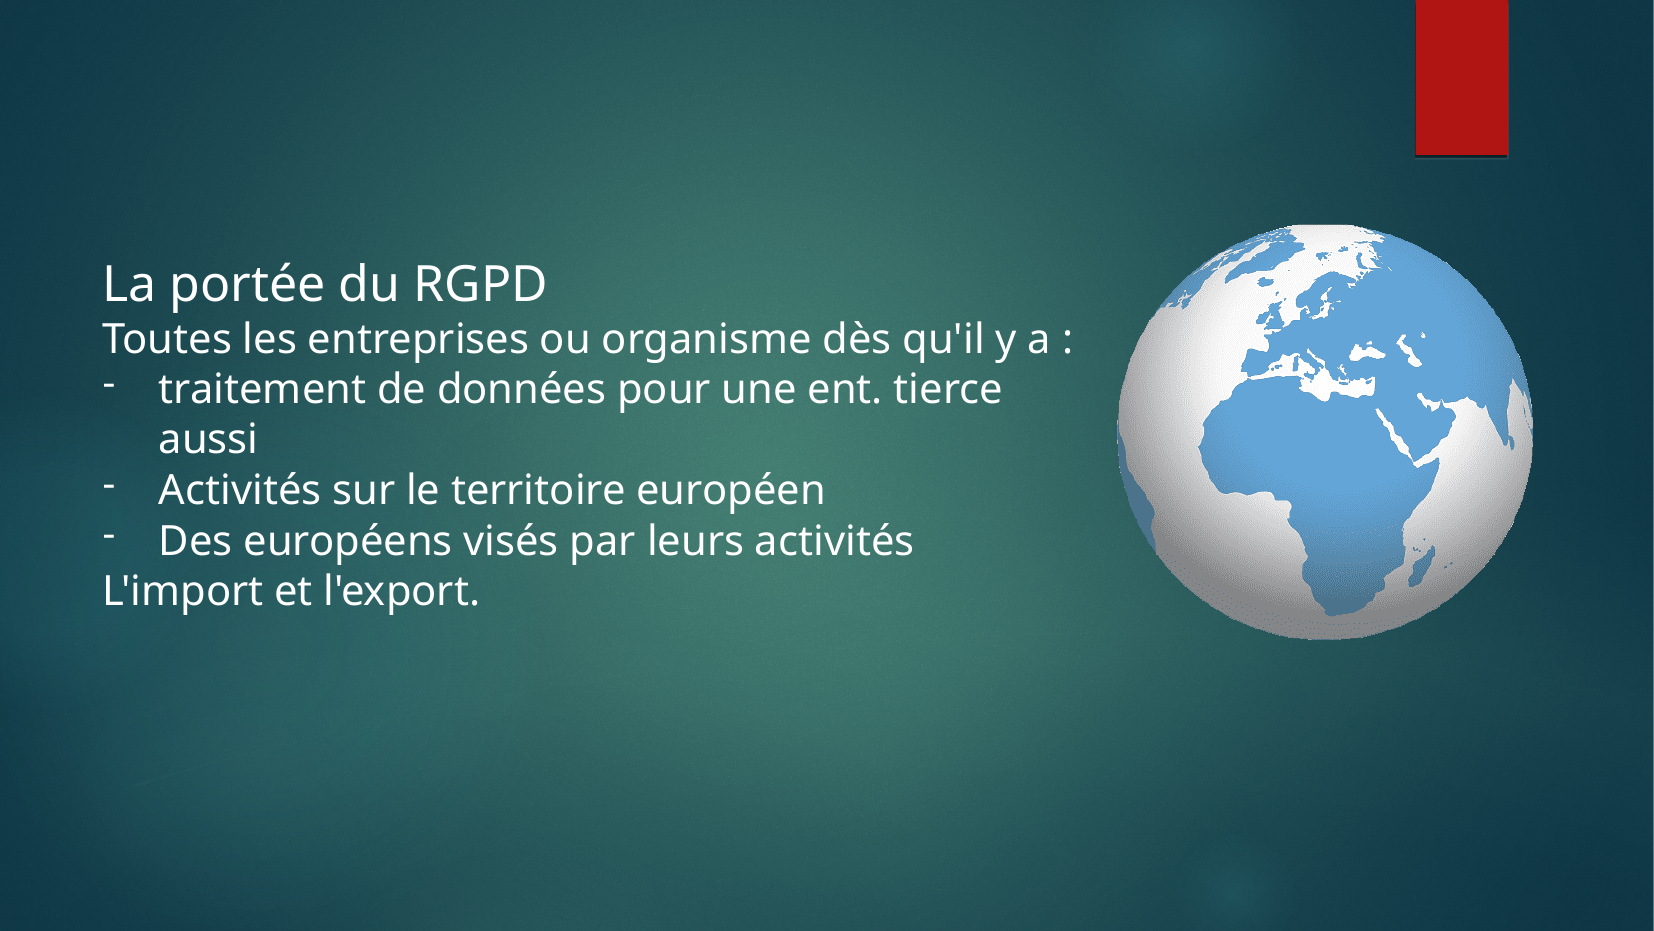

La portée du RGPD
Toutes les entreprises ou organisme dès qu'il y a :
traitement de données pour une ent. tierce aussi
Activités sur le territoire européen
Des européens visés par leurs activités
L'import et l'export.